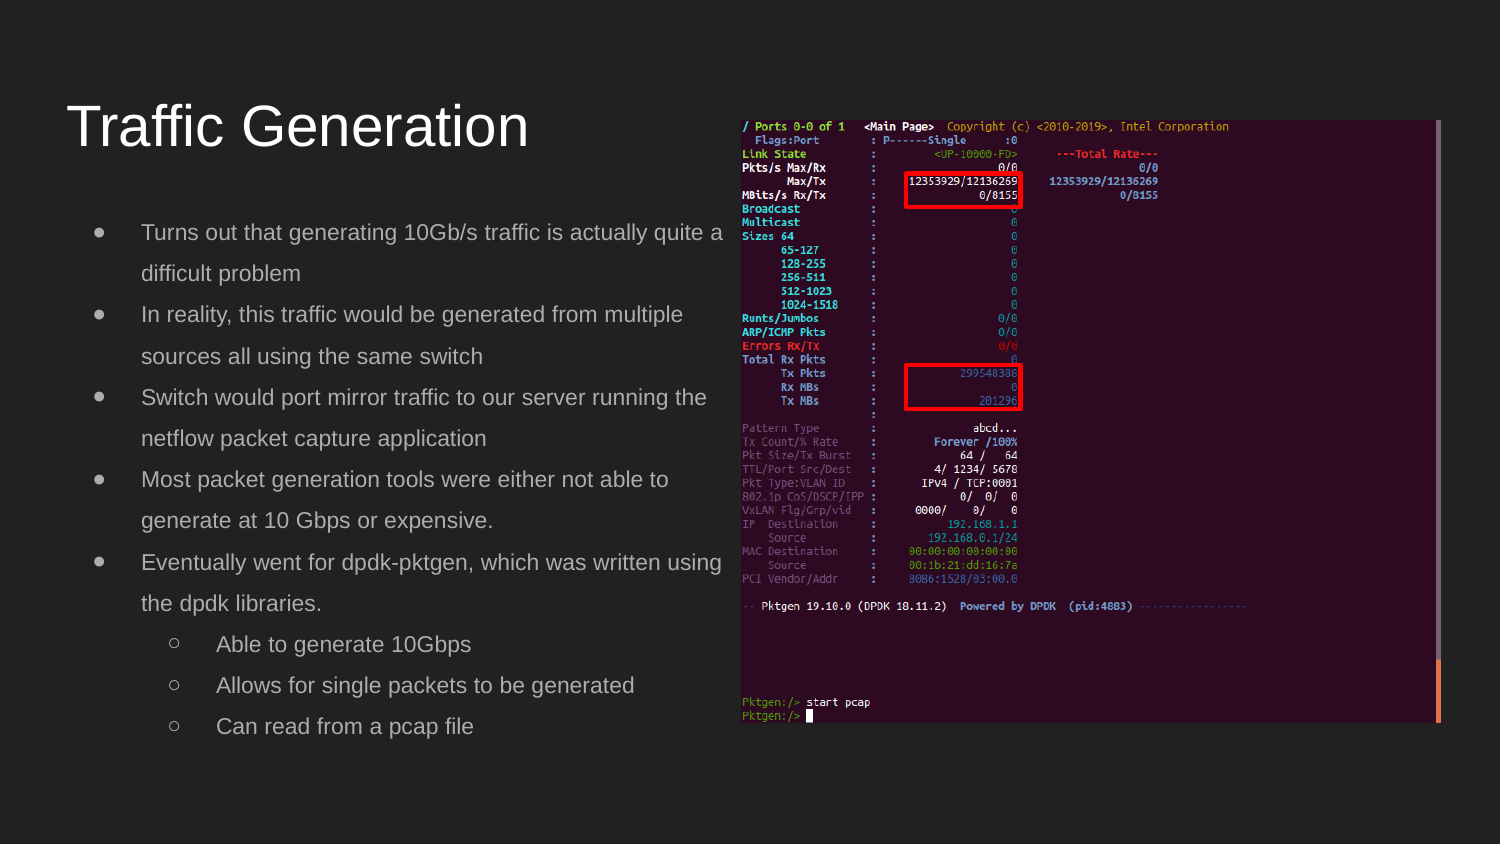

# Traffic Generation
Turns out that generating 10Gb/s traffic is actually quite a difficult problem
In reality, this traffic would be generated from multiple sources all using the same switch
Switch would port mirror traffic to our server running the netflow packet capture application
Most packet generation tools were either not able to generate at 10 Gbps or expensive.
Eventually went for dpdk-pktgen, which was written using the dpdk libraries.
Able to generate 10Gbps
Allows for single packets to be generated
Can read from a pcap file